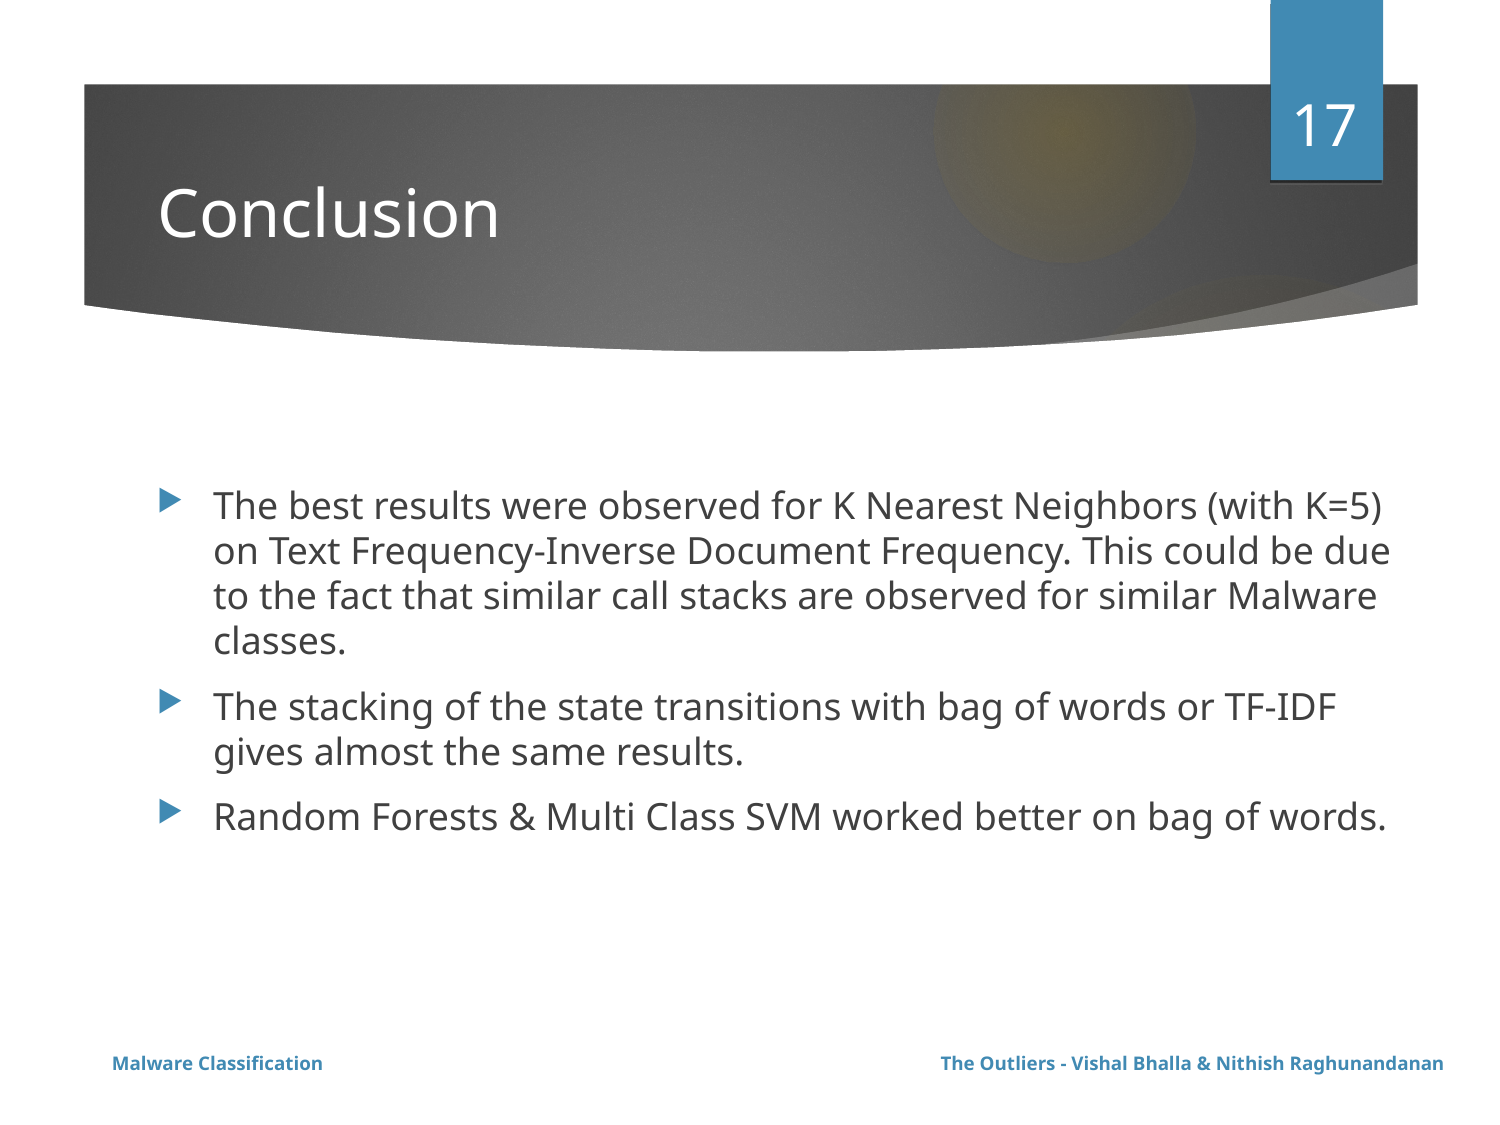

# Conclusion
The best results were observed for K Nearest Neighbors (with K=5) on Text Frequency-Inverse Document Frequency. This could be due to the fact that similar call stacks are observed for similar Malware classes.
The stacking of the state transitions with bag of words or TF-IDF gives almost the same results.
Random Forests & Multi Class SVM worked better on bag of words.
The Outliers - Vishal Bhalla & Nithish Raghunandanan
Malware Classification